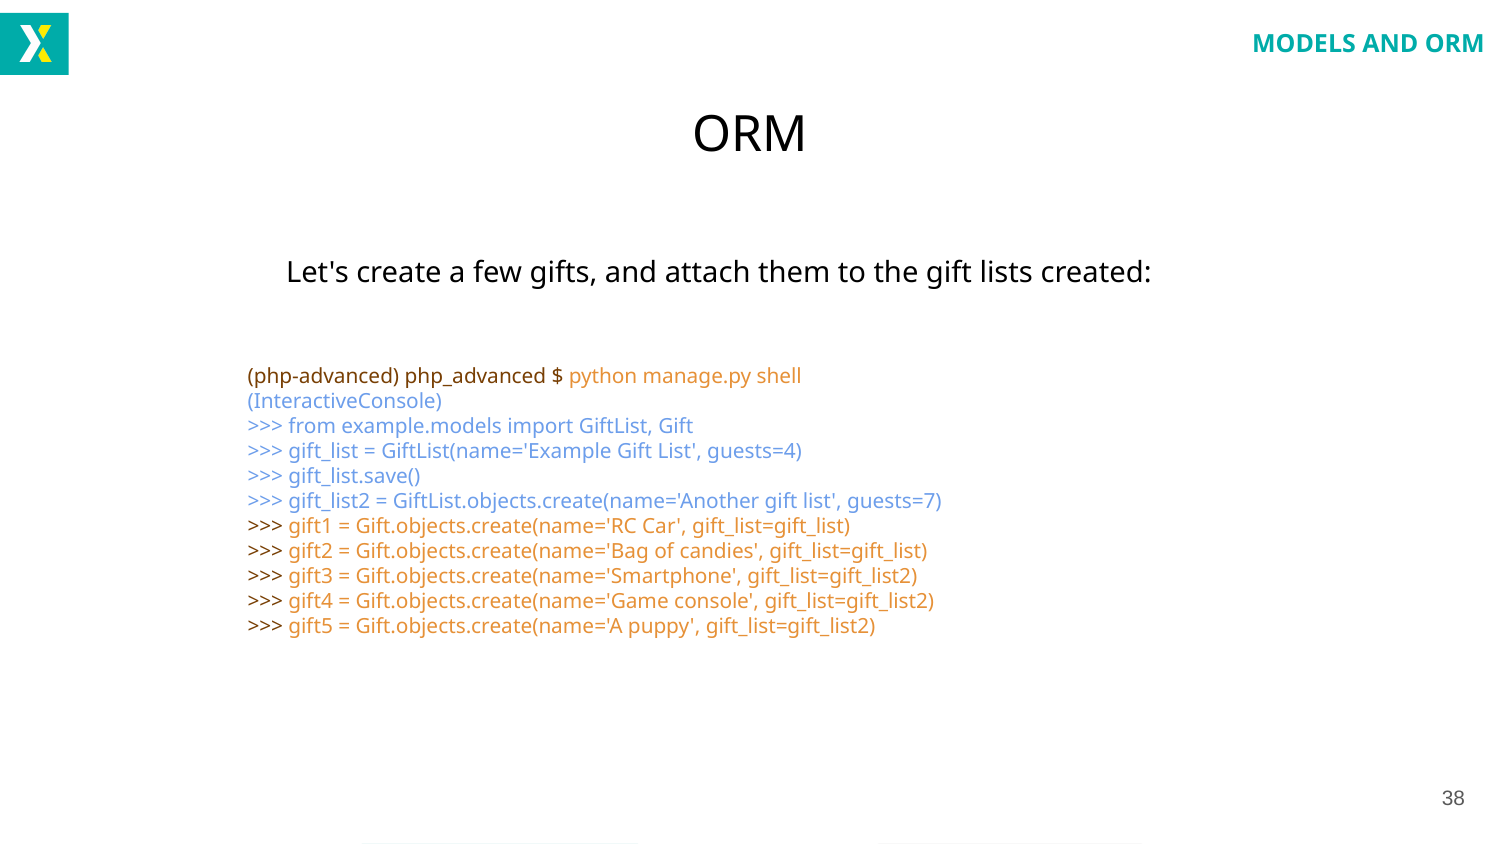

ORM
Let's create a few gifts, and attach them to the gift lists created:
(php-advanced) php_advanced $ python manage.py shell
(InteractiveConsole)
>>> from example.models import GiftList, Gift
>>> gift_list = GiftList(name='Example Gift List', guests=4)
>>> gift_list.save()
>>> gift_list2 = GiftList.objects.create(name='Another gift list', guests=7)
>>> gift1 = Gift.objects.create(name='RC Car', gift_list=gift_list)
>>> gift2 = Gift.objects.create(name='Bag of candies', gift_list=gift_list)
>>> gift3 = Gift.objects.create(name='Smartphone', gift_list=gift_list2)
>>> gift4 = Gift.objects.create(name='Game console', gift_list=gift_list2)
>>> gift5 = Gift.objects.create(name='A puppy', gift_list=gift_list2)